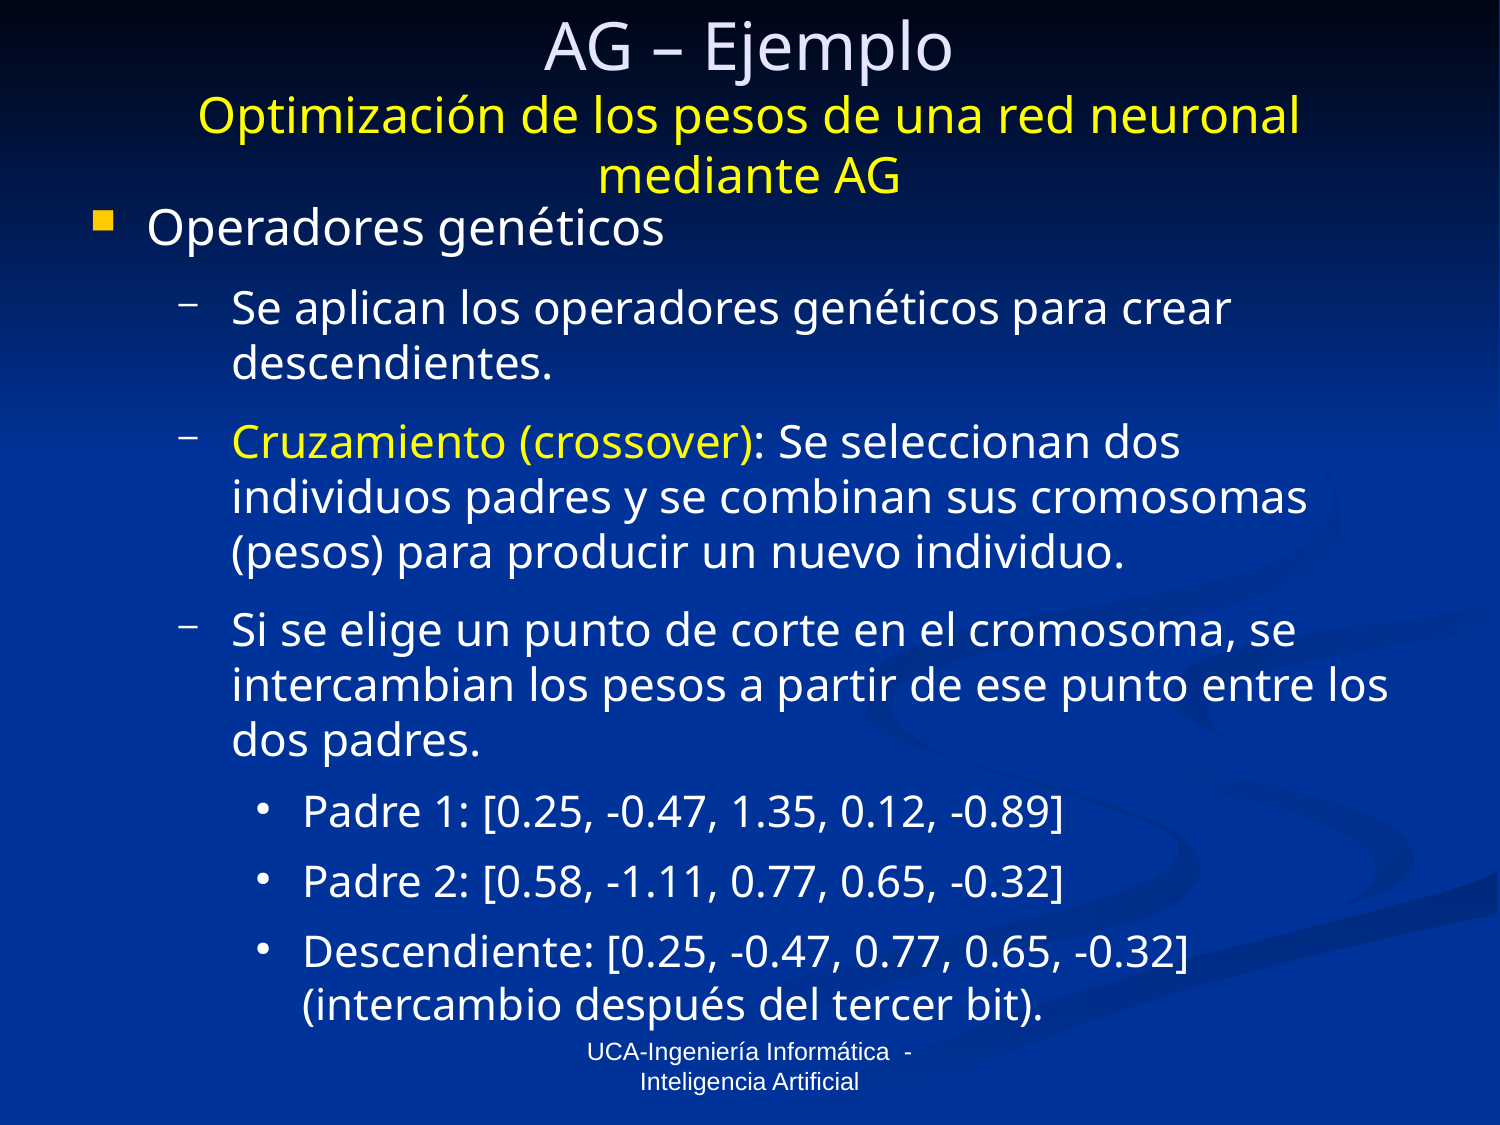

# AG – Ejemplo Optimización de los pesos de una red neuronal mediante AG
Operadores genéticos
Se aplican los operadores genéticos para crear descendientes.
Cruzamiento (crossover): Se seleccionan dos individuos padres y se combinan sus cromosomas (pesos) para producir un nuevo individuo.
Si se elige un punto de corte en el cromosoma, se intercambian los pesos a partir de ese punto entre los dos padres.
Padre 1: [0.25, -0.47, 1.35, 0.12, -0.89]
Padre 2: [0.58, -1.11, 0.77, 0.65, -0.32]
Descendiente: [0.25, -0.47, 0.77, 0.65, -0.32] (intercambio después del tercer bit).
UCA-Ingeniería Informática - Inteligencia Artificial